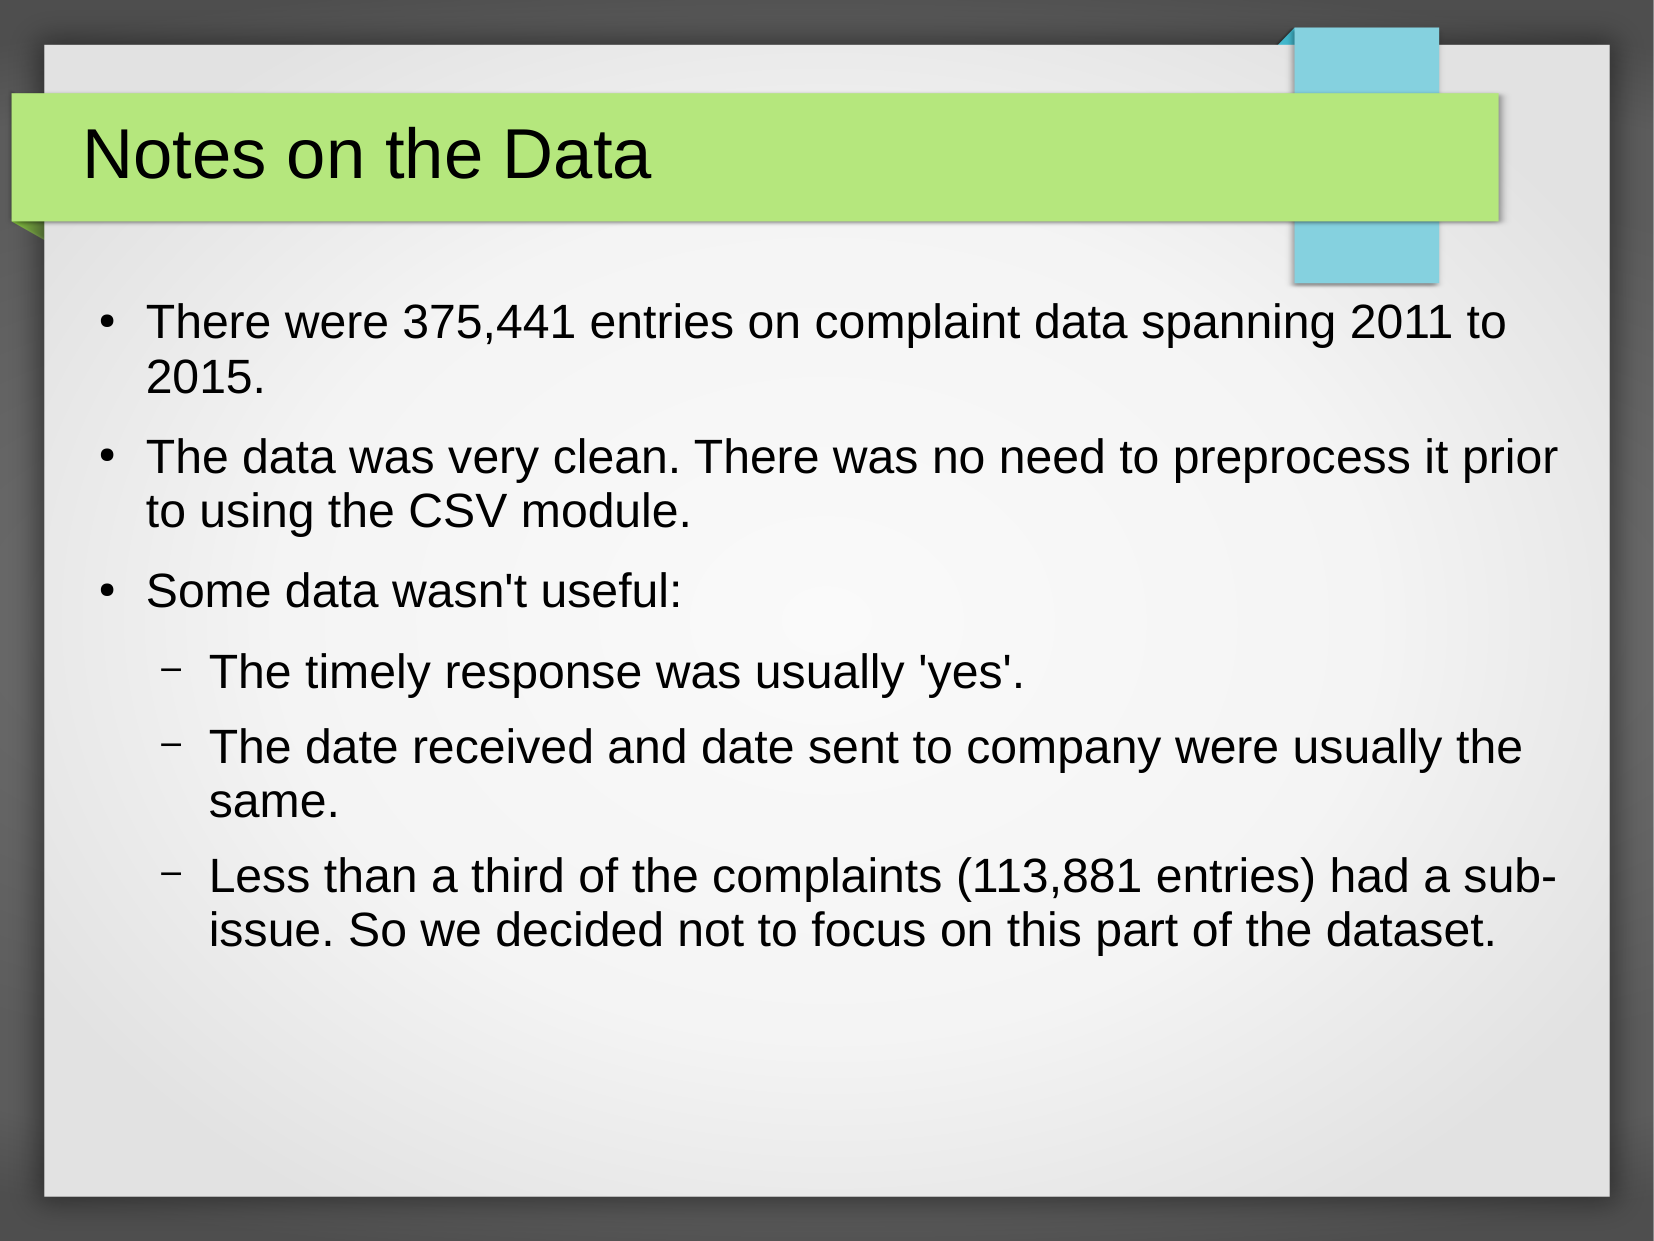

# Notes on the Data
There were 375,441 entries on complaint data spanning 2011 to 2015.
The data was very clean. There was no need to preprocess it prior to using the CSV module.
Some data wasn't useful:
The timely response was usually 'yes'.
The date received and date sent to company were usually the same.
Less than a third of the complaints (113,881 entries) had a sub-issue. So we decided not to focus on this part of the dataset.